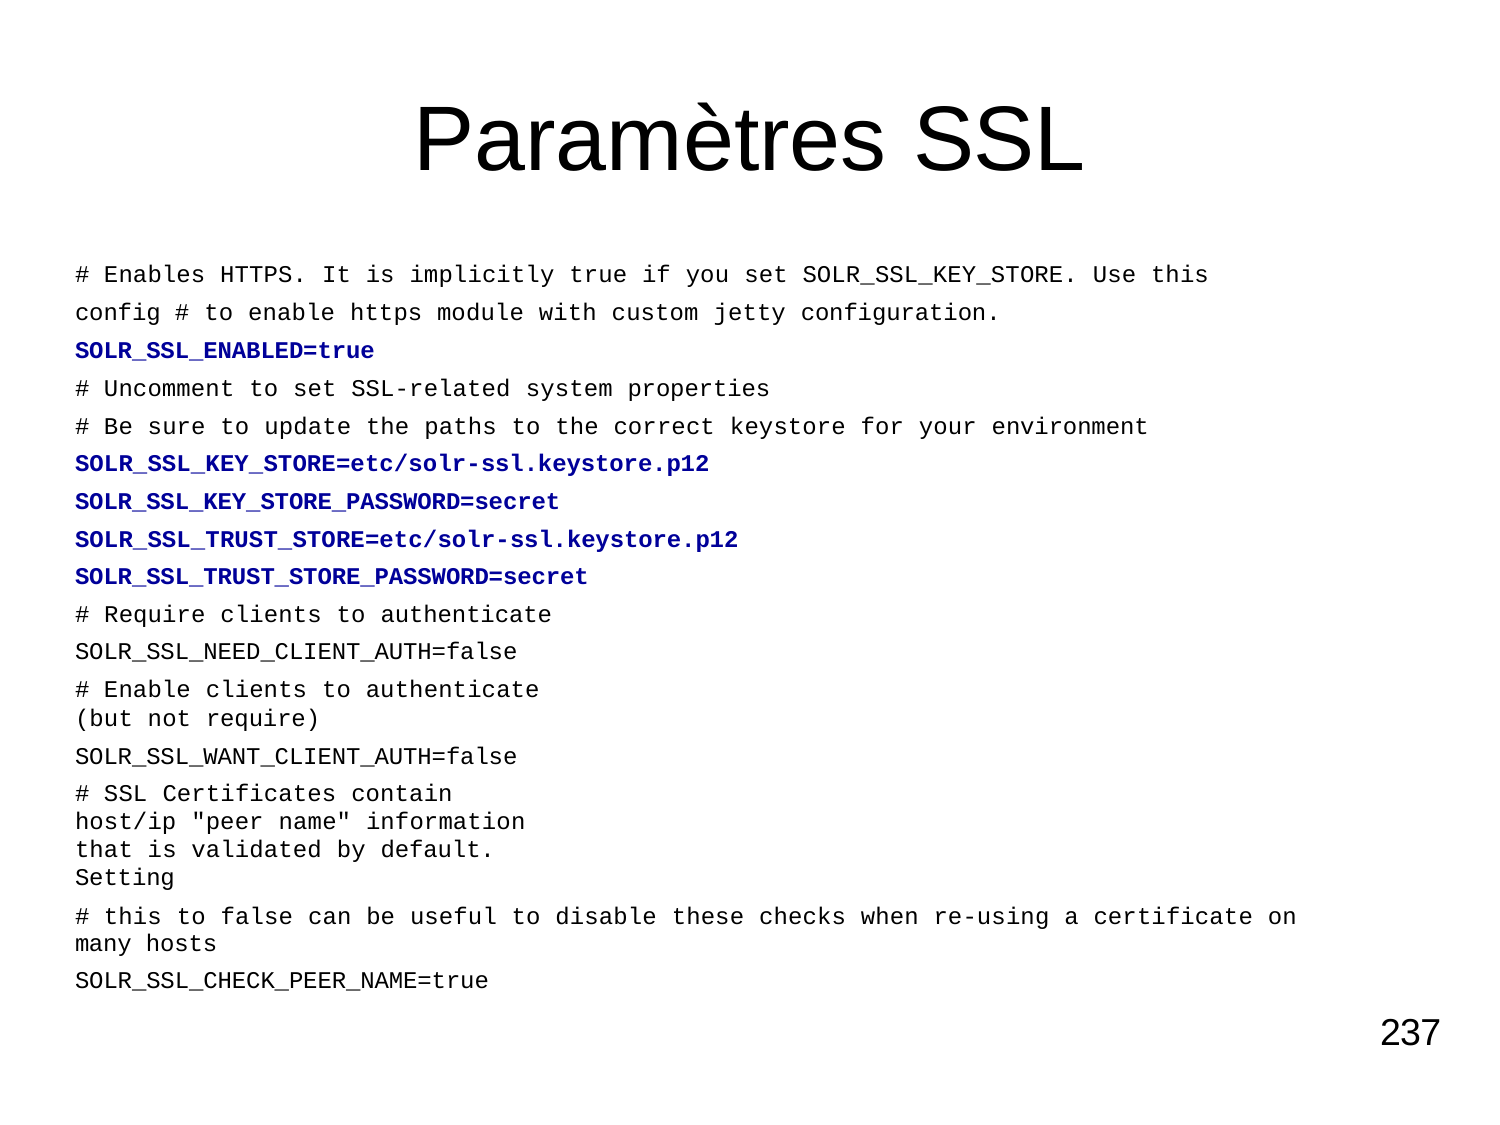

# Paramètres SSL
# Enables HTTPS. It is implicitly true if you set SOLR_SSL_KEY_STORE. Use this config # to enable https module with custom jetty configuration.
SOLR_SSL_ENABLED=true
# Uncomment to set SSL-related system properties
# Be sure to update the paths to the correct keystore for your environment
SOLR_SSL_KEY_STORE=etc/solr-ssl.keystore.p12 SOLR_SSL_KEY_STORE_PASSWORD=secret
SOLR_SSL_TRUST_STORE=etc/solr-ssl.keystore.p12 SOLR_SSL_TRUST_STORE_PASSWORD=secret
# Require clients to authenticate SOLR_SSL_NEED_CLIENT_AUTH=false
# Enable clients to authenticate (but not require)
SOLR_SSL_WANT_CLIENT_AUTH=false
# SSL Certificates contain host/ip "peer name" information that is validated by default.
Setting
# this to false can be useful to disable these checks when re-using a certificate on many hosts
SOLR_SSL_CHECK_PEER_NAME=true
237